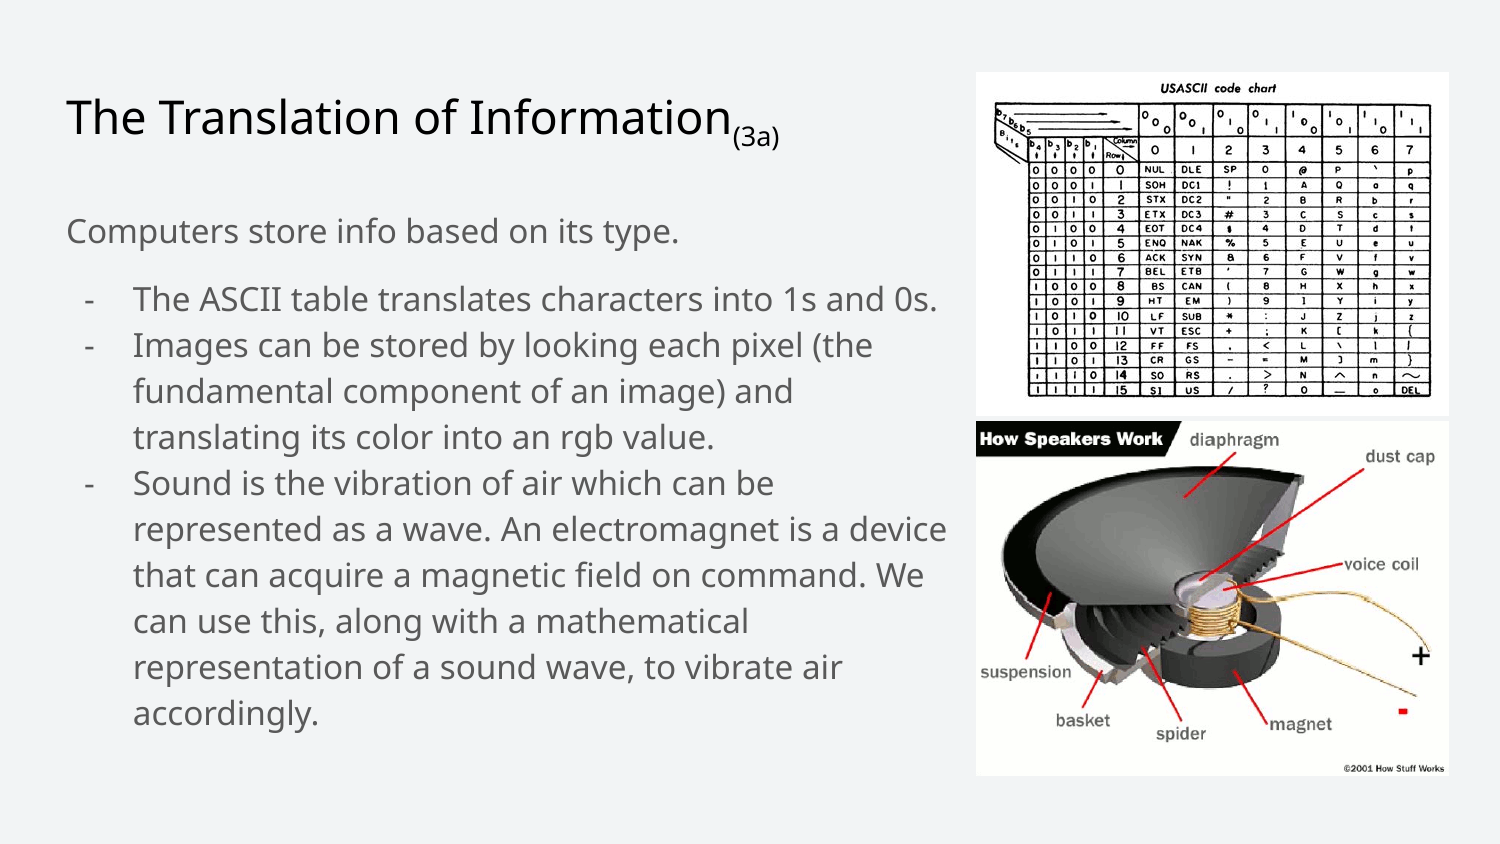

# The Translation of Information(3a)
Computers store info based on its type.
The ASCII table translates characters into 1s and 0s.
Images can be stored by looking each pixel (the fundamental component of an image) and translating its color into an rgb value.
Sound is the vibration of air which can be represented as a wave. An electromagnet is a device that can acquire a magnetic field on command. We can use this, along with a mathematical representation of a sound wave, to vibrate air accordingly.